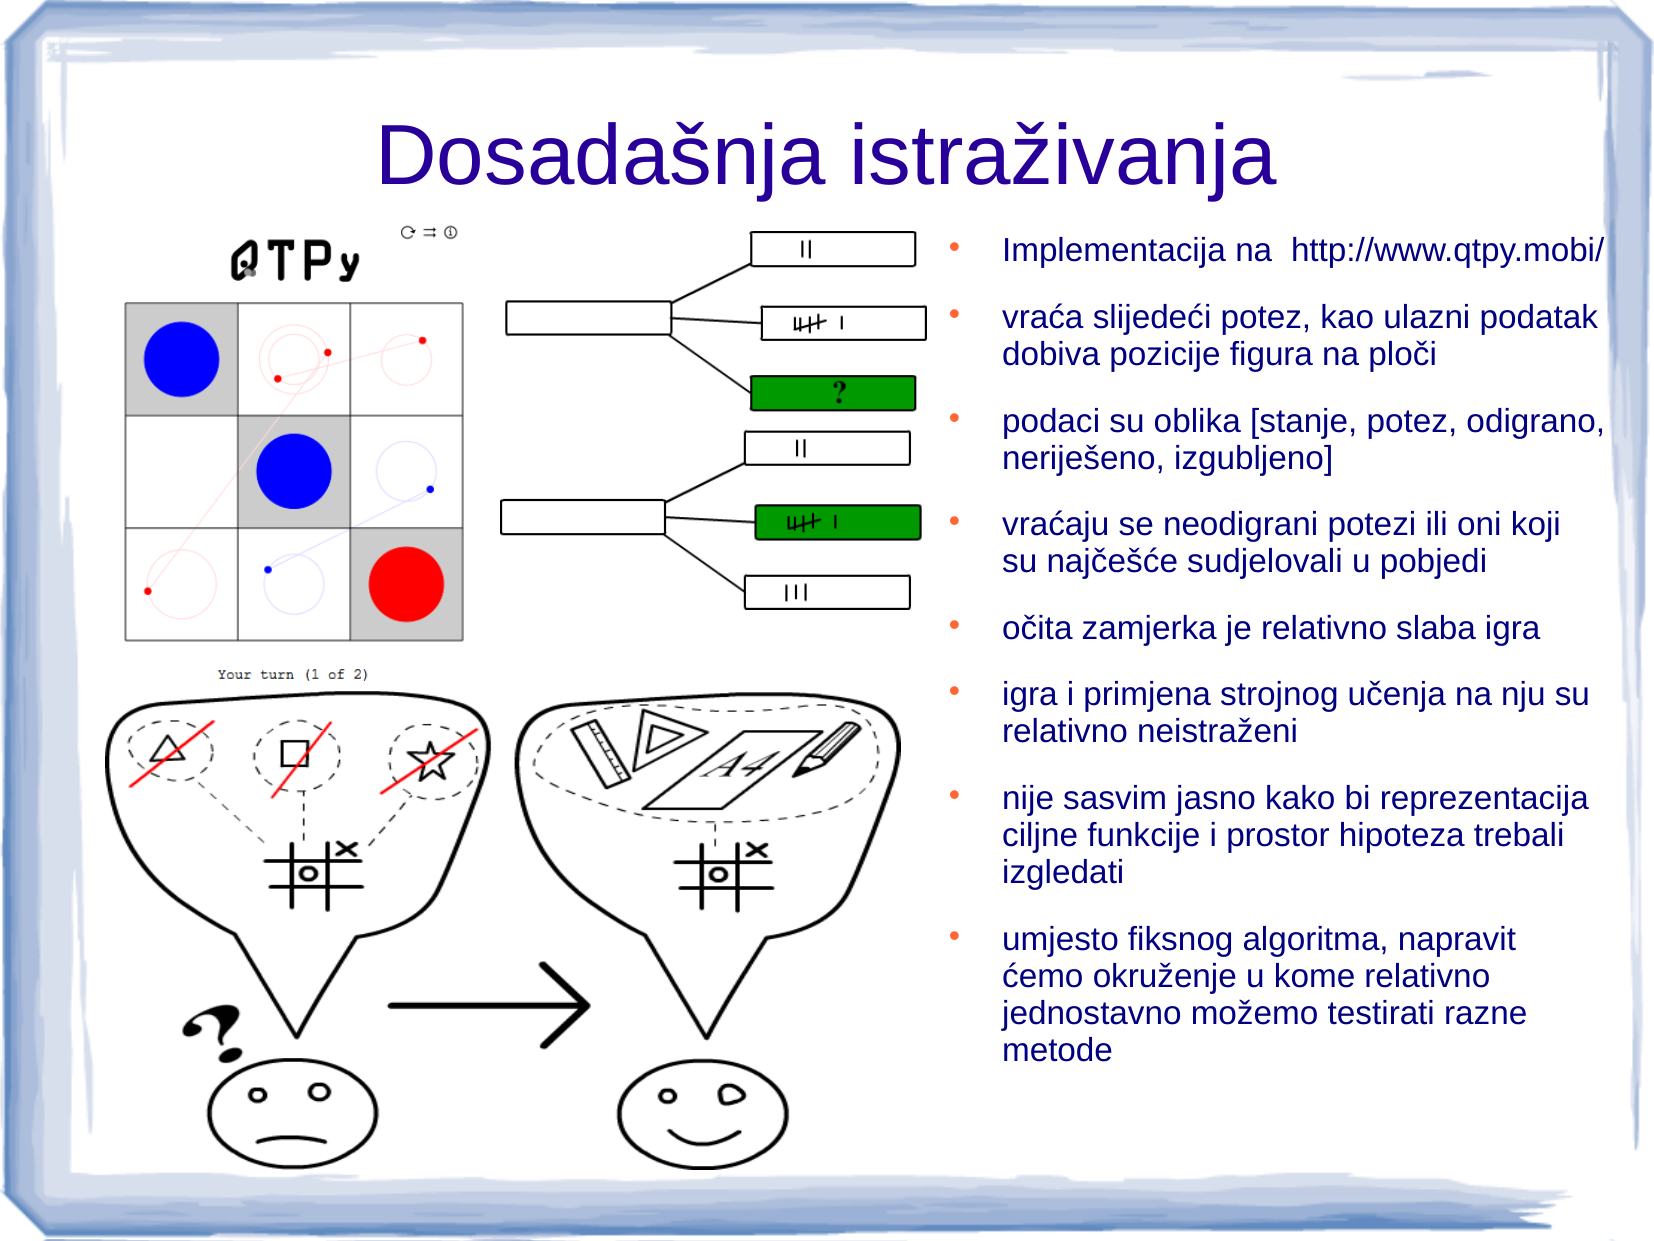

# Dosadašnja istraživanja
Implementacija na http://www.qtpy.mobi/
vraća slijedeći potez, kao ulazni podatak dobiva pozicije figura na ploči
podaci su oblika [stanje, potez, odigrano, neriješeno, izgubljeno]
vraćaju se neodigrani potezi ili oni koji su najčešće sudjelovali u pobjedi
očita zamjerka je relativno slaba igra
igra i primjena strojnog učenja na nju su relativno neistraženi
nije sasvim jasno kako bi reprezentacija ciljne funkcije i prostor hipoteza trebali izgledati
umjesto fiksnog algoritma, napravit ćemo okruženje u kome relativno jednostavno možemo testirati razne metode